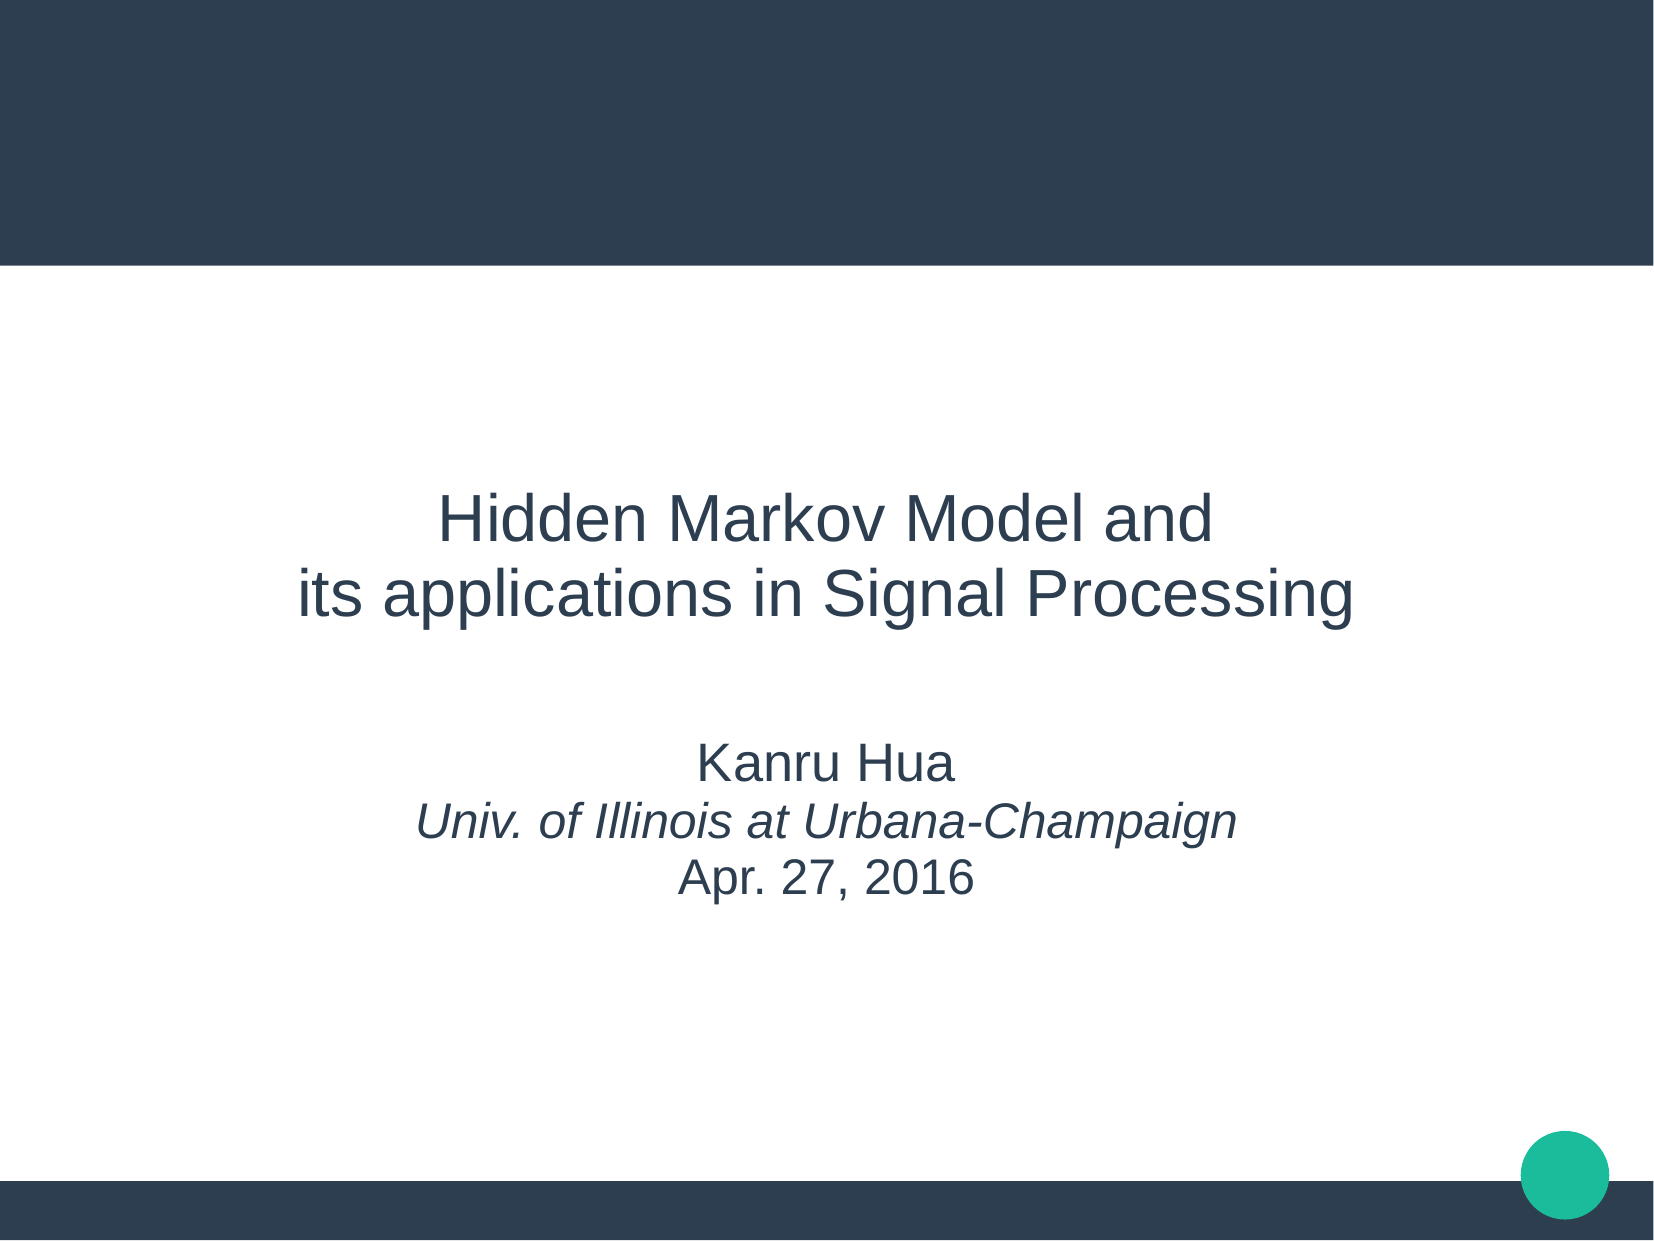

# Hidden Markov Model and
its applications in Signal Processing
Kanru Hua
Univ. of Illinois at Urbana-Champaign
Apr. 27, 2016